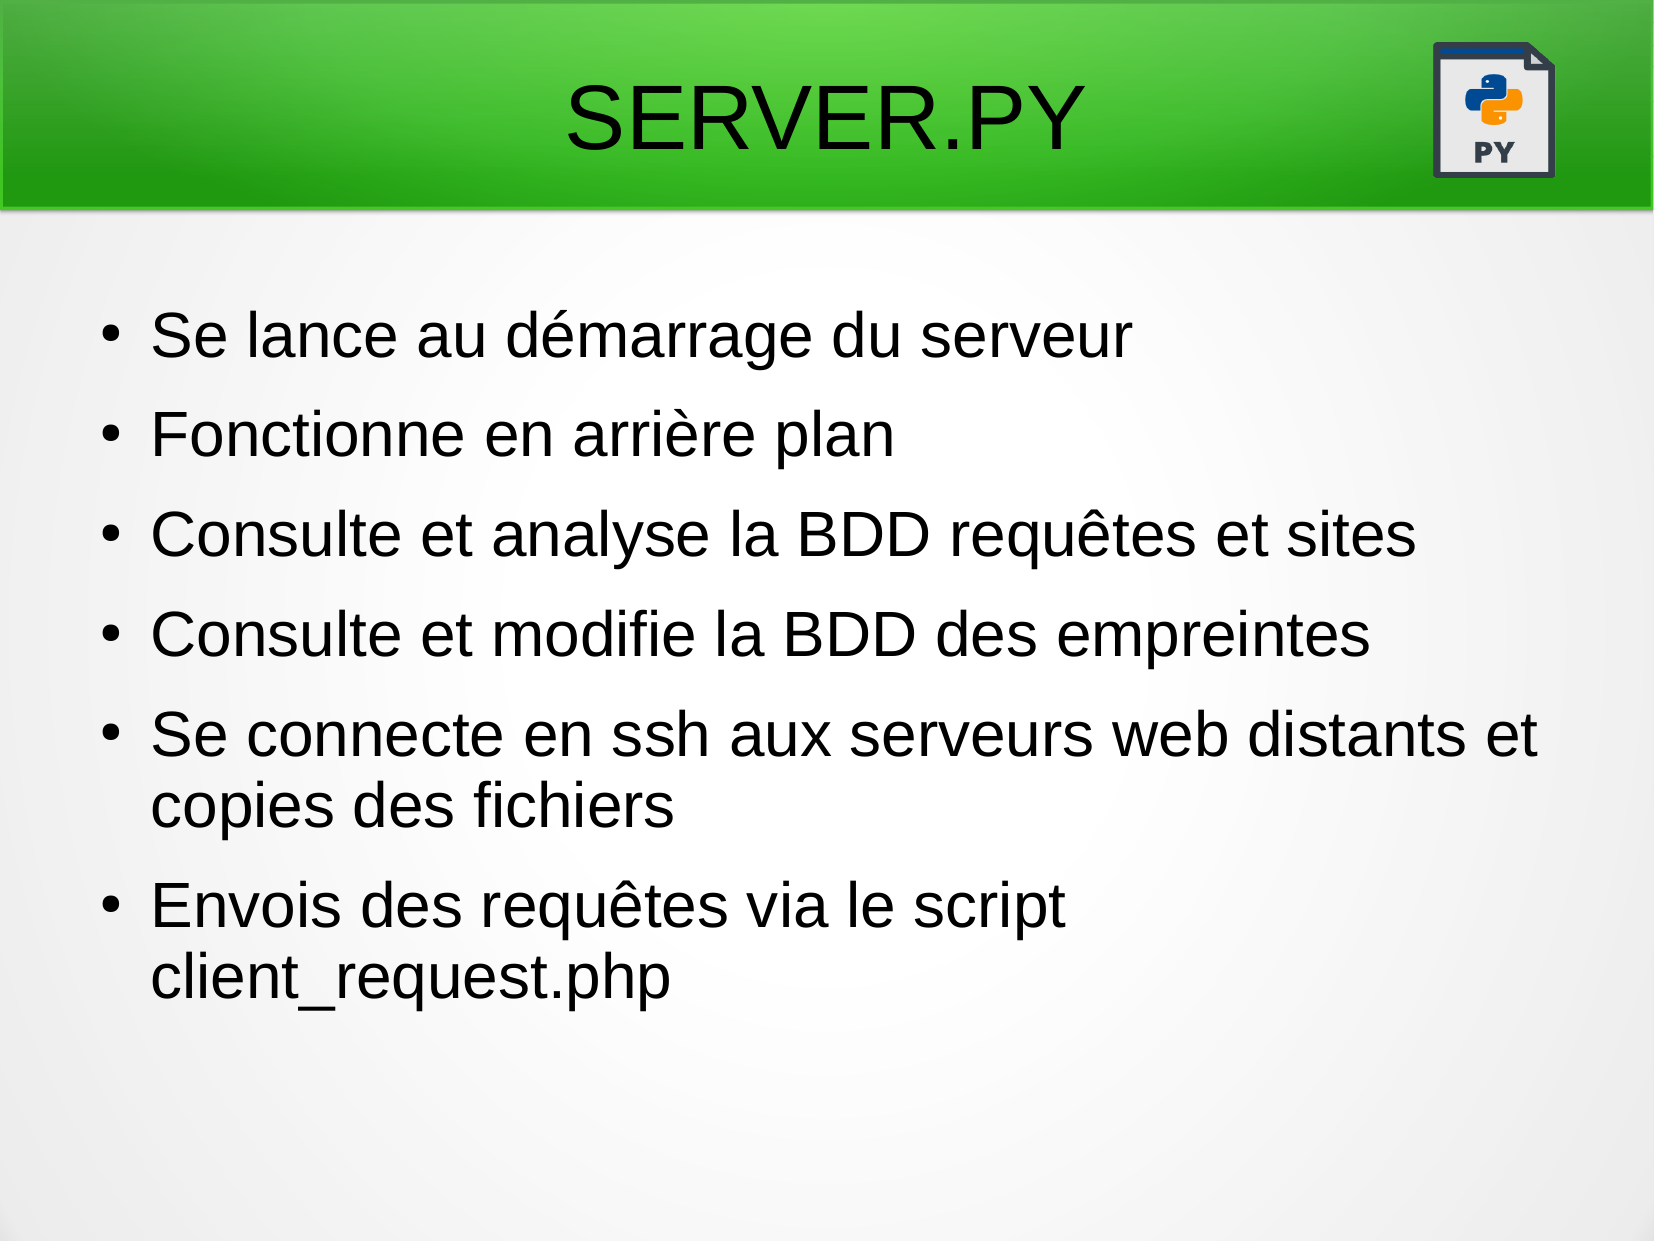

# SERVER.PY
Se lance au démarrage du serveur
Fonctionne en arrière plan
Consulte et analyse la BDD requêtes et sites
Consulte et modifie la BDD des empreintes
Se connecte en ssh aux serveurs web distants et copies des fichiers
Envois des requêtes via le script client_request.php